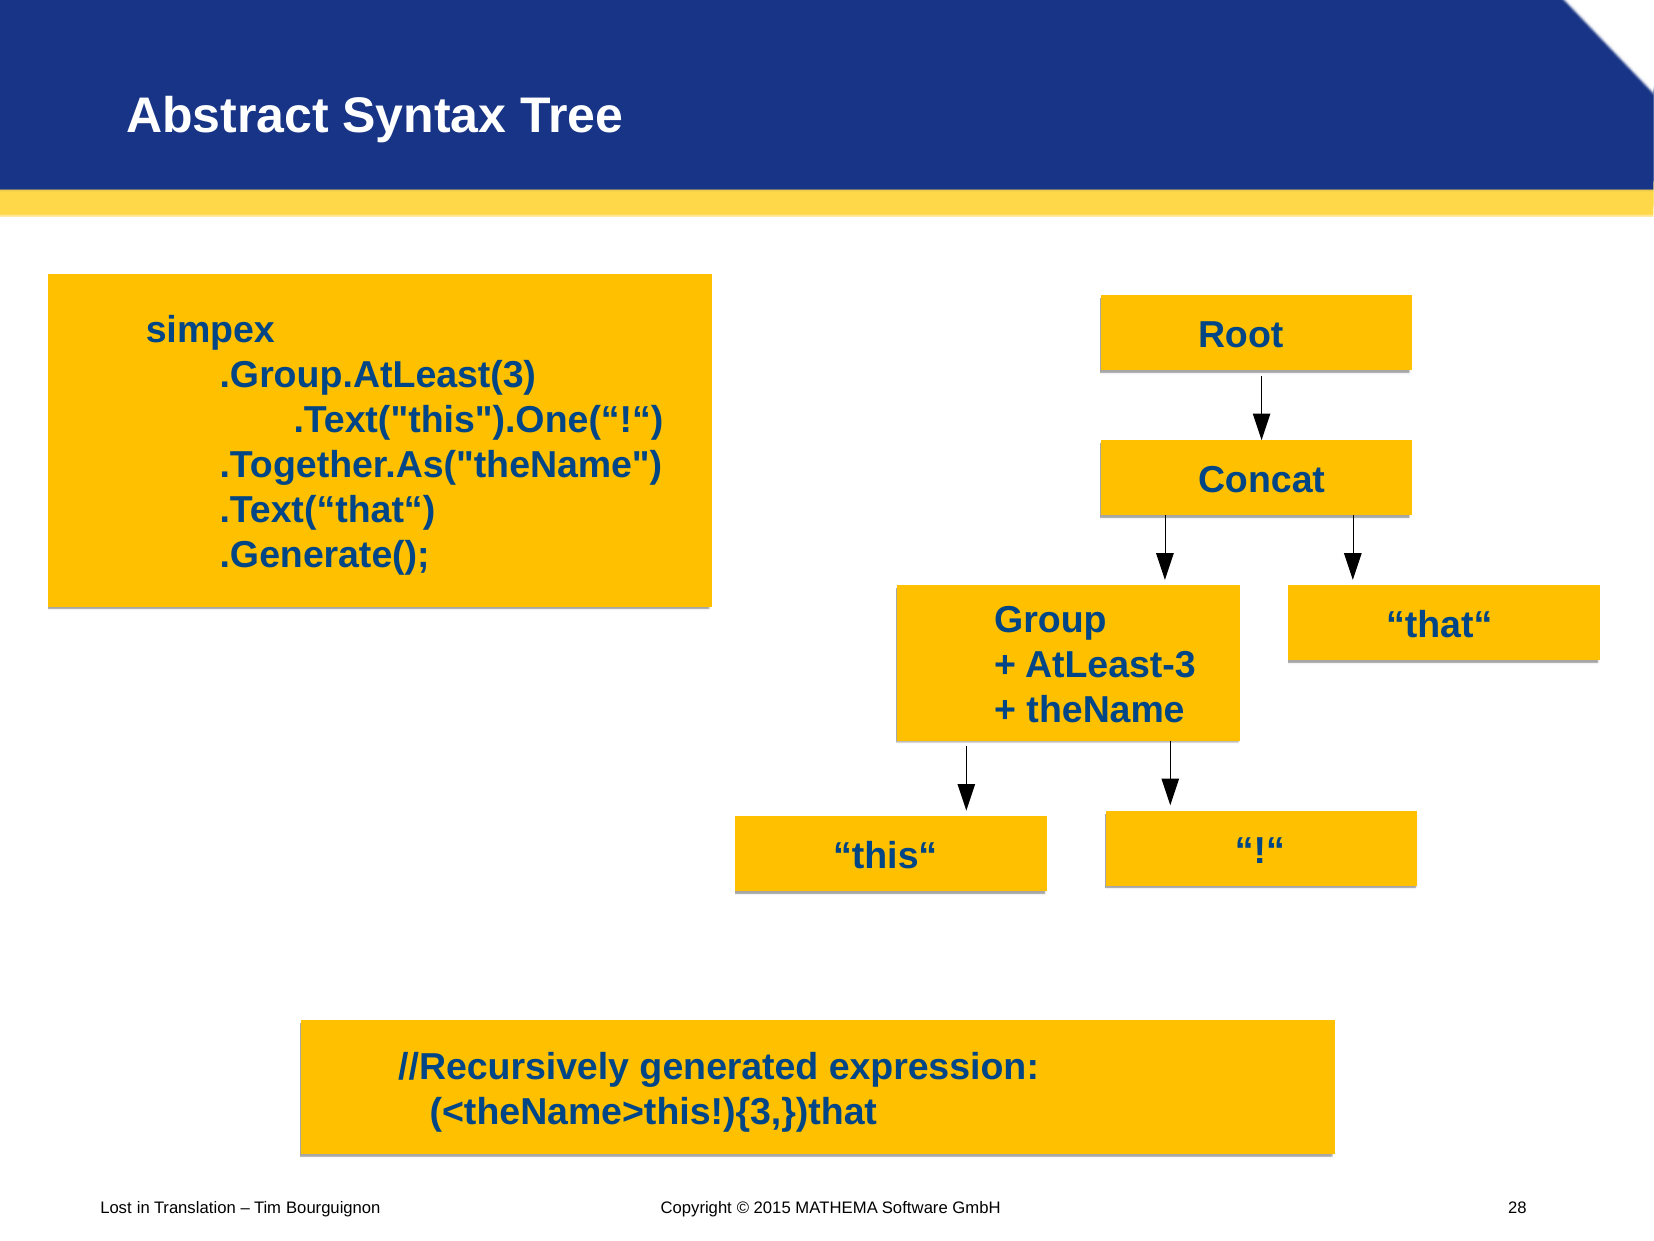

# Abstract Syntax Tree
simpex
	.Group.AtLeast(3)
		.Text("this").One(“!“)
	.Together.As("theName")
	.Text(“that“)
	.Generate();
Root
Concat
Group
+ AtLeast-3
+ theName
“that“
 “!“
“this“
//Recursively generated expression:
 (<theName>this!){3,})that